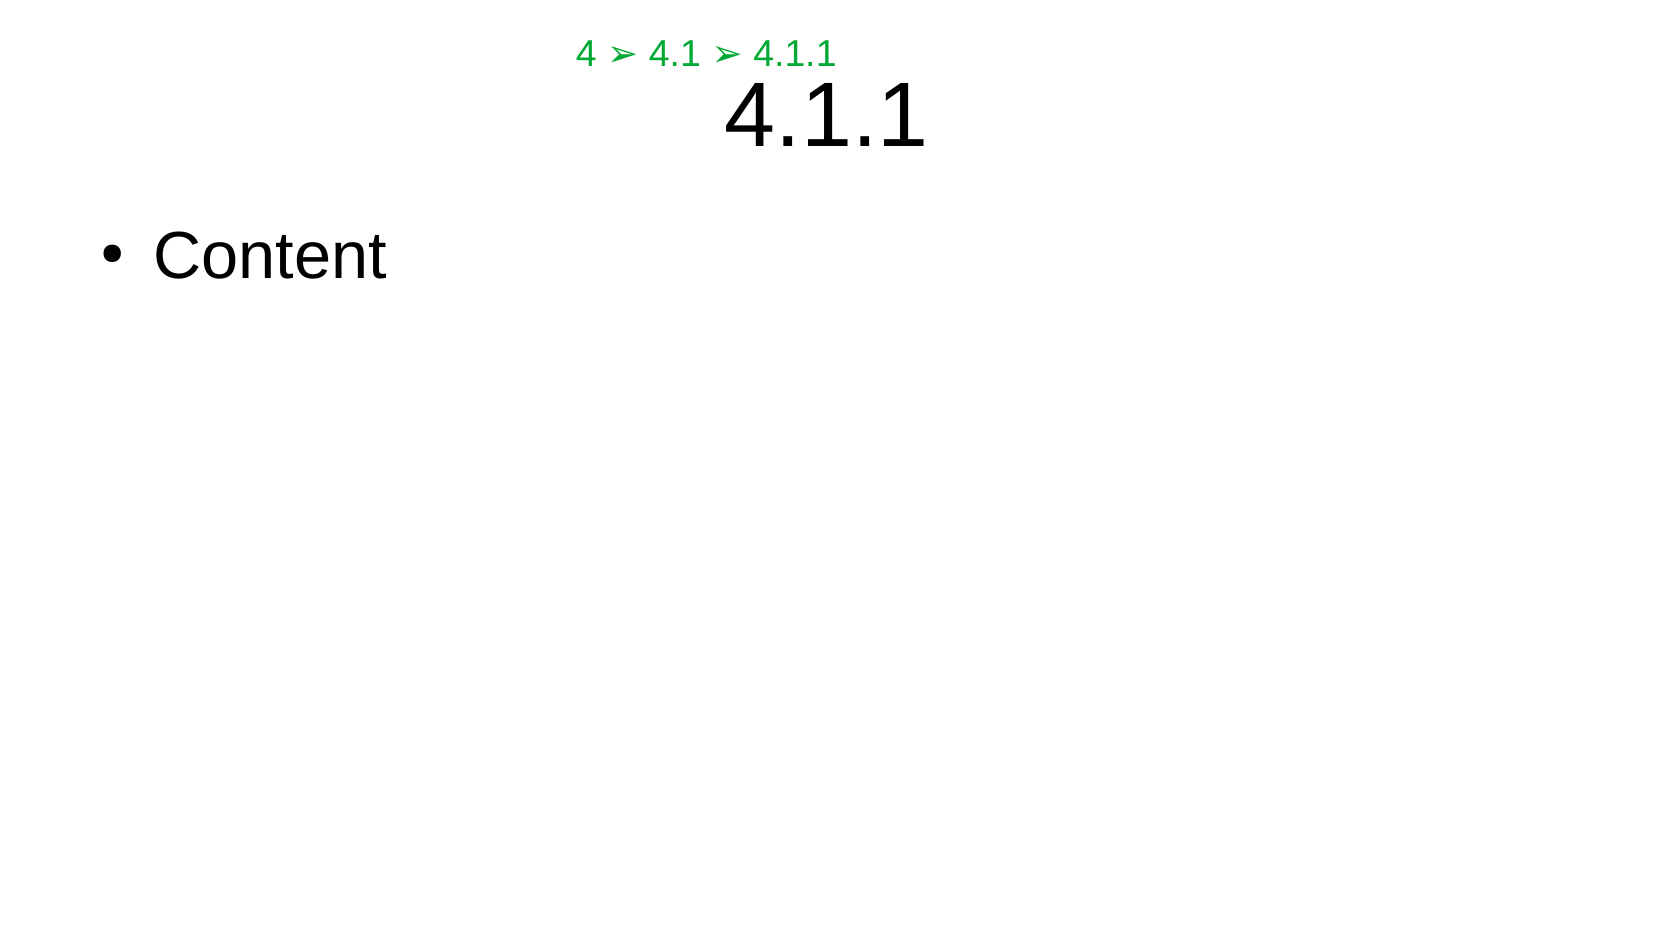

4 ➢ 4.1 ➢ 4.1.1
# 4.1.1
Content
#poptopush 0 4|4.1|4.1.1